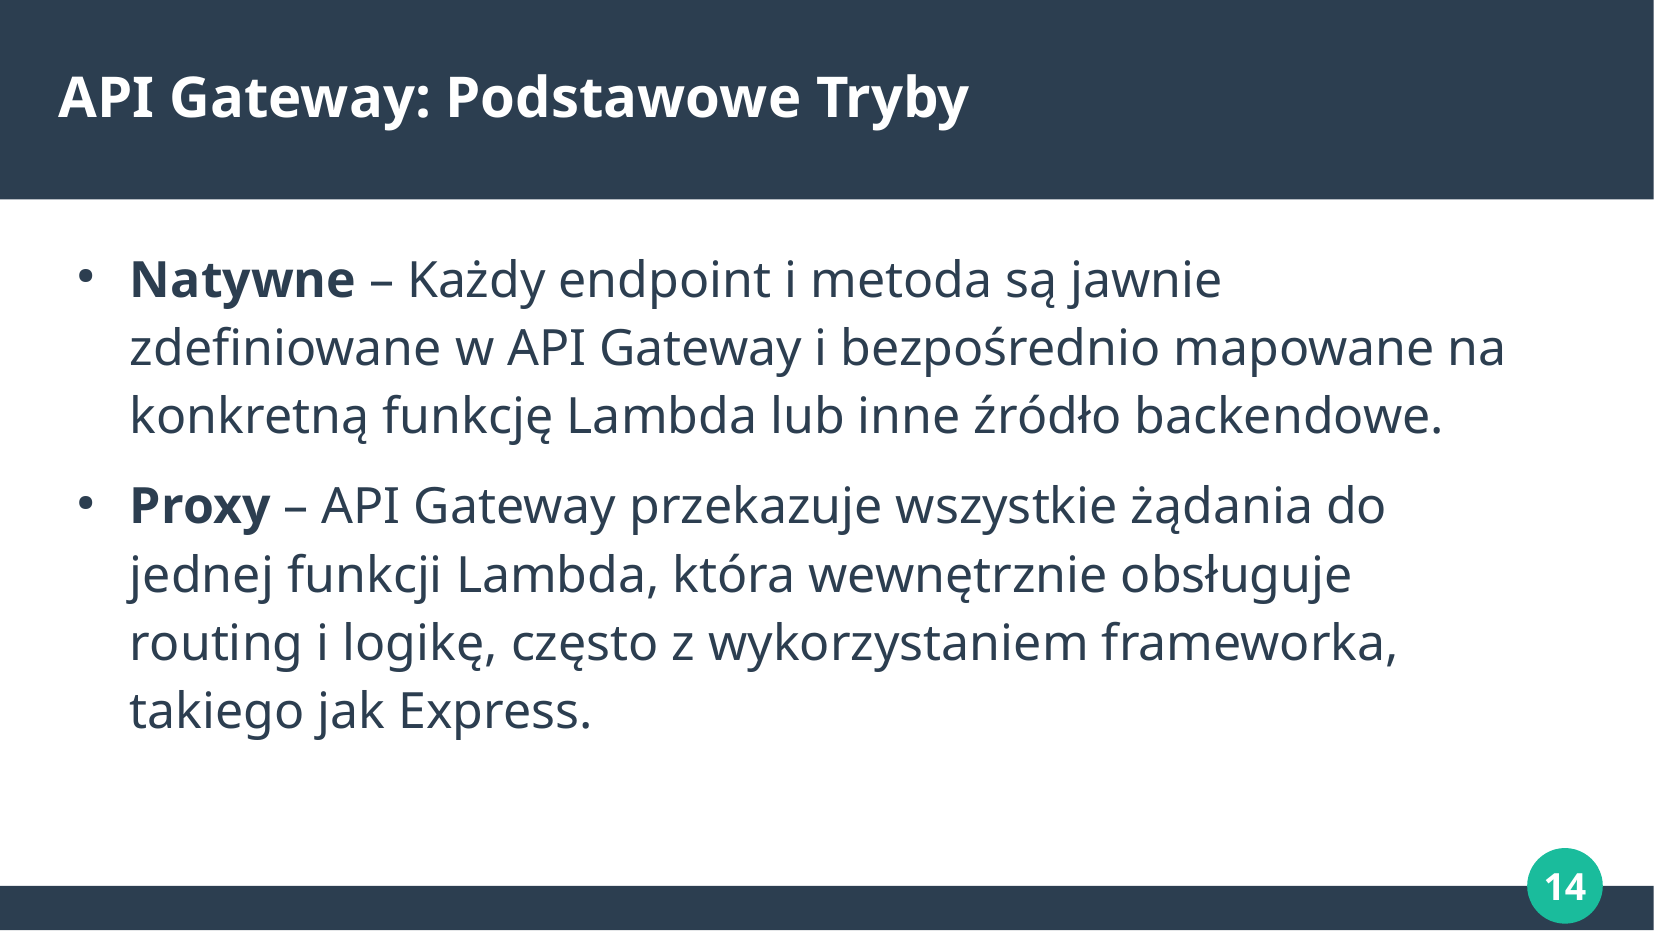

# API Gateway: Podstawowe Tryby
Natywne – Każdy endpoint i metoda są jawnie zdefiniowane w API Gateway i bezpośrednio mapowane na konkretną funkcję Lambda lub inne źródło backendowe.
Proxy – API Gateway przekazuje wszystkie żądania do jednej funkcji Lambda, która wewnętrznie obsługuje routing i logikę, często z wykorzystaniem frameworka, takiego jak Express.